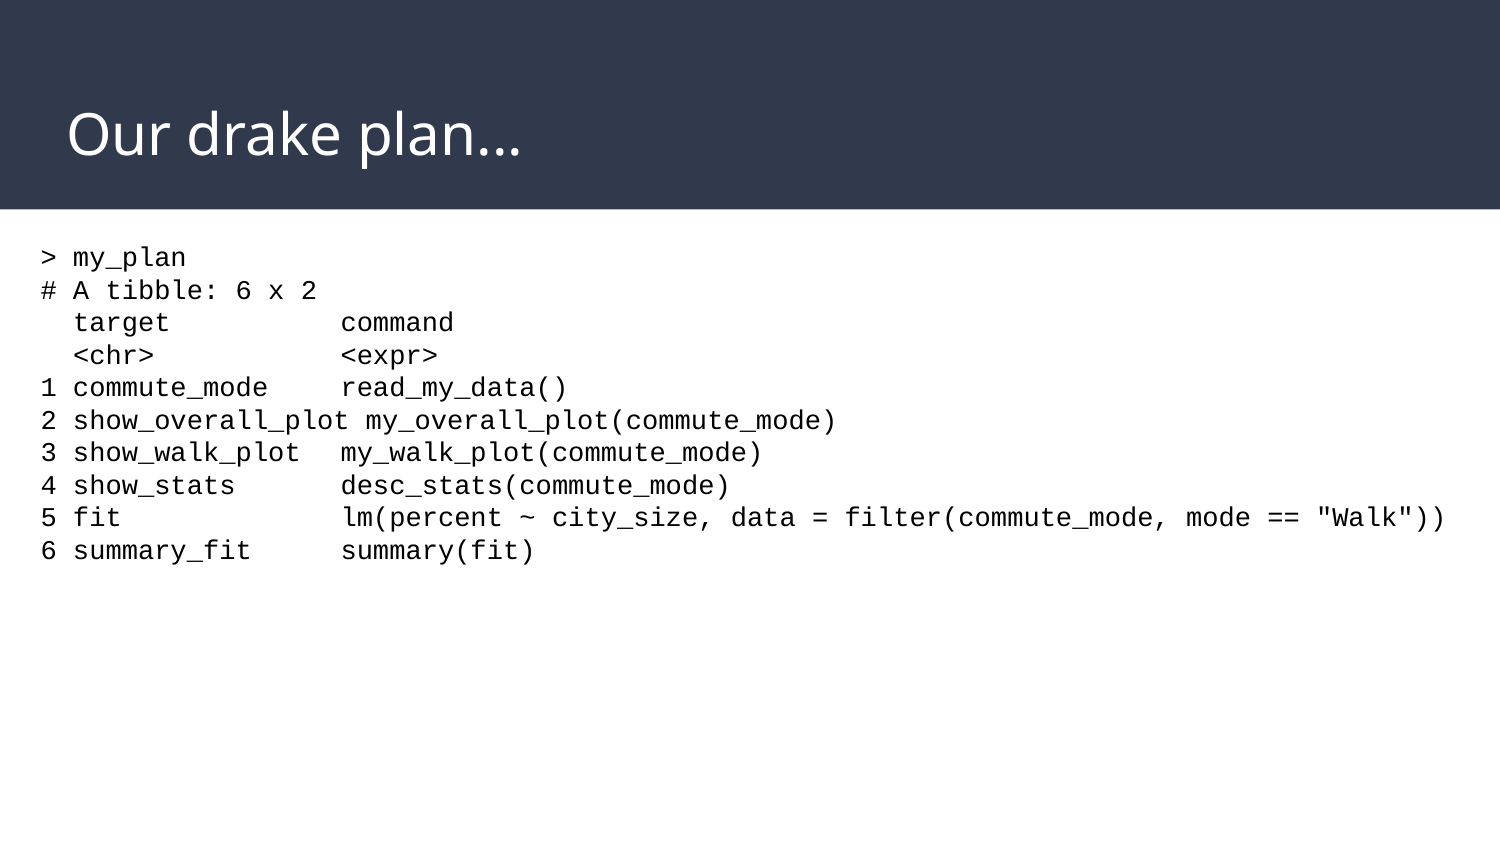

# Our drake plan...
> my_plan
# A tibble: 6 x 2
 target 	command
 <chr> 	<expr>
1 commute_mode 	read_my_data()
2 show_overall_plot my_overall_plot(commute_mode)
3 show_walk_plot	my_walk_plot(commute_mode)
4 show_stats 	desc_stats(commute_mode)
5 fit 	lm(percent ~ city_size, data = filter(commute_mode, mode == "Walk"))
6 summary_fit 	summary(fit)